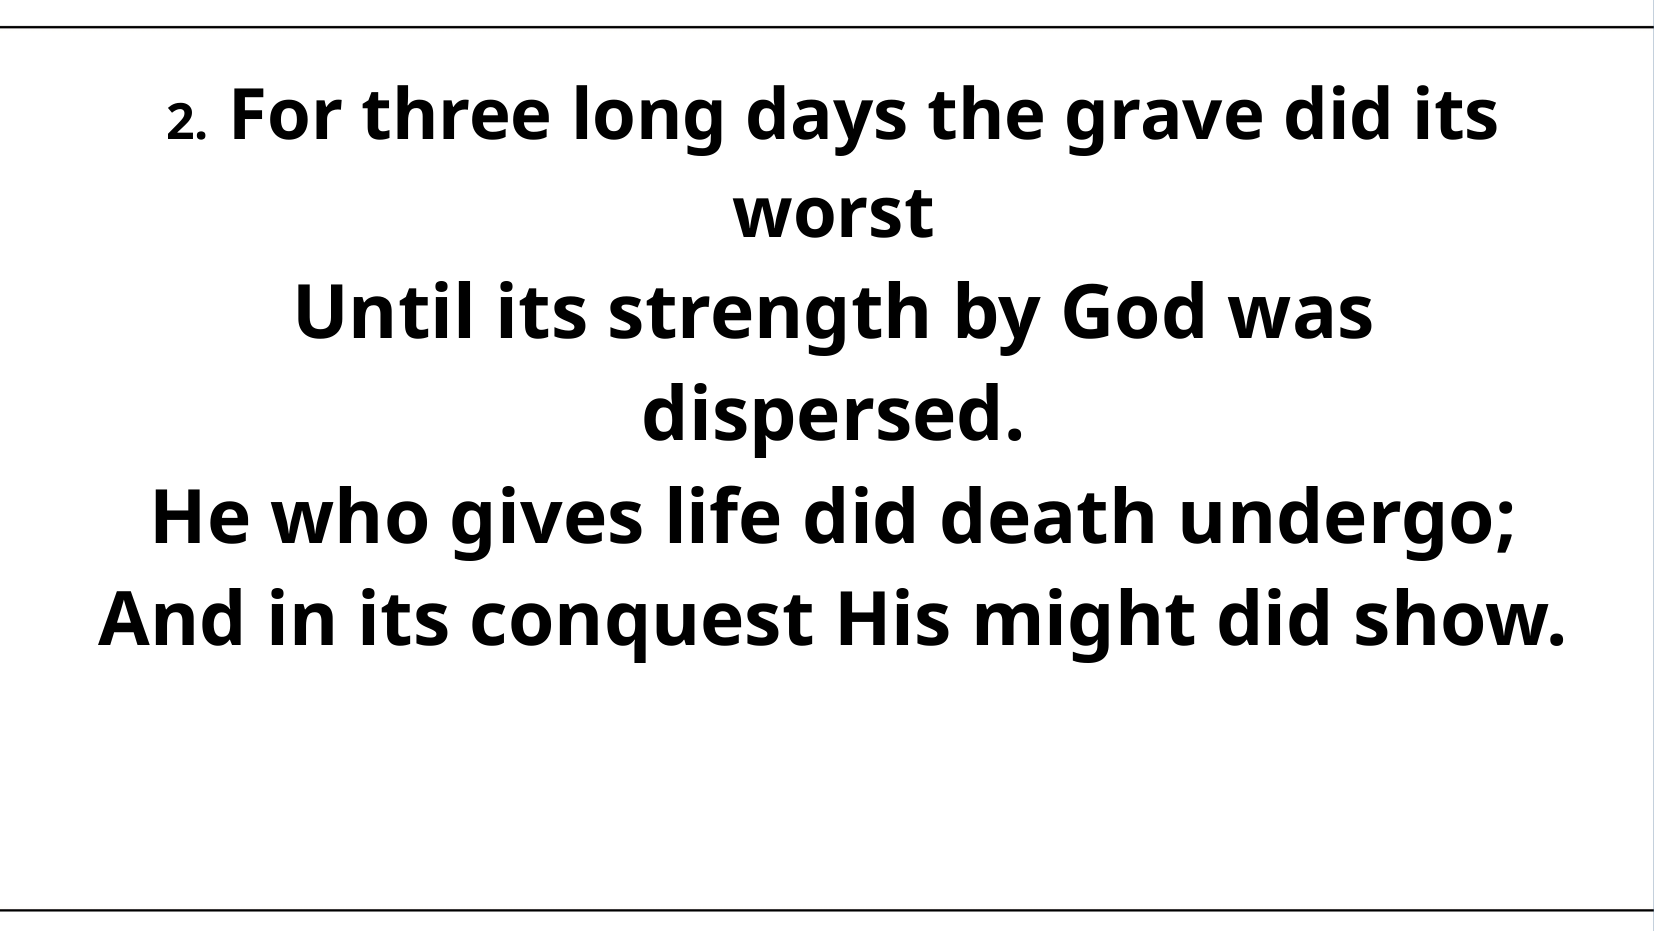

2. 	For three long days the grave did its worst
Until its strength by God was dispersed.
He who gives life did death undergo;
And in its conquest His might did show.